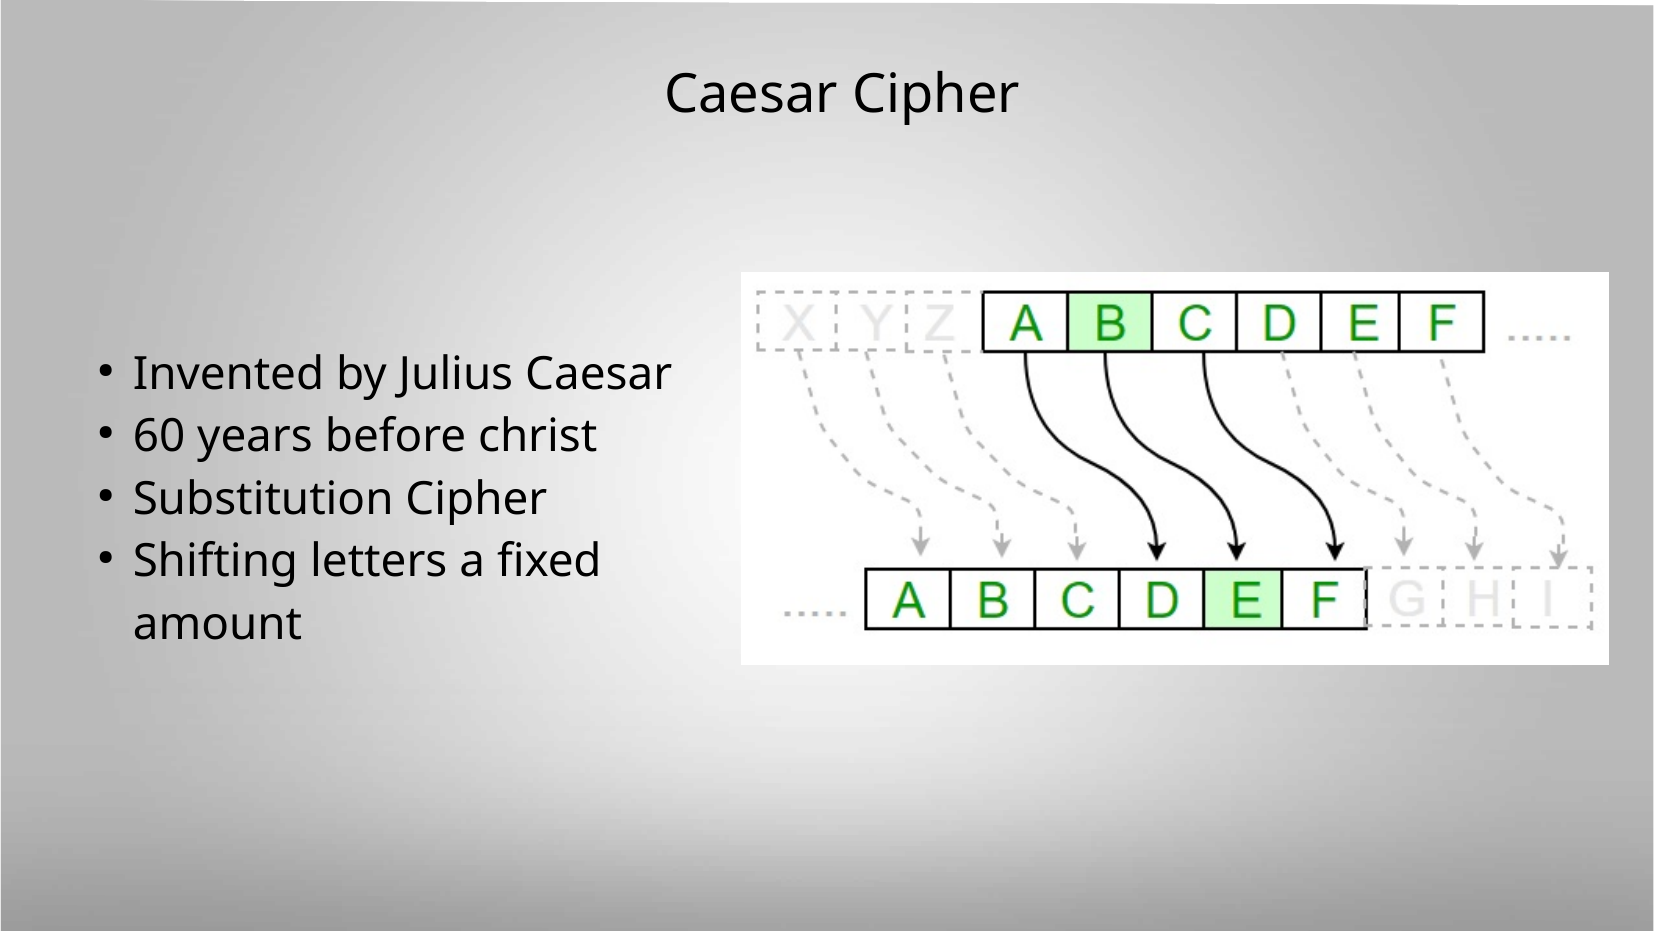

Caesar Cipher
Invented by Julius Caesar
60 years before christ
Substitution Cipher
Shifting letters a fixed amount